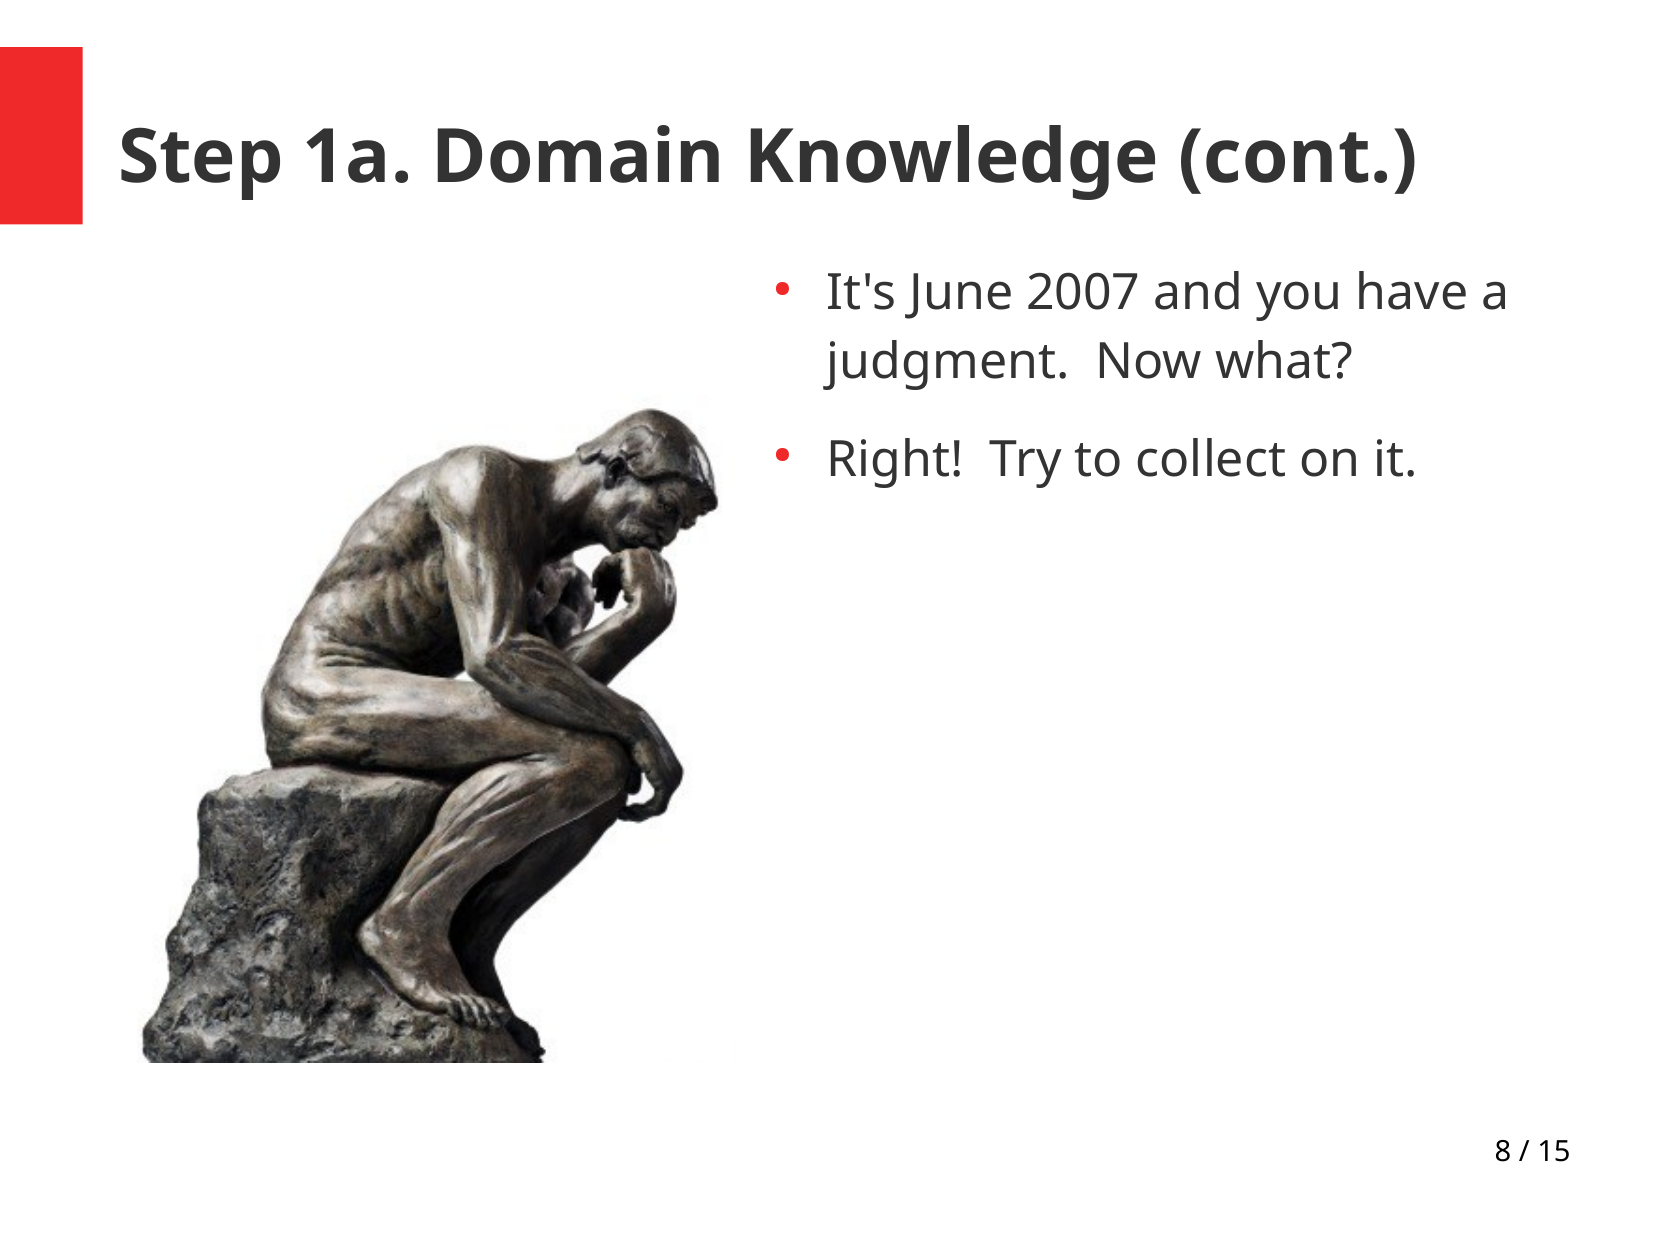

# Step 1a. Domain Knowledge (cont.)
It's June 2007 and you have a judgment. Now what?
Right! Try to collect on it.
8